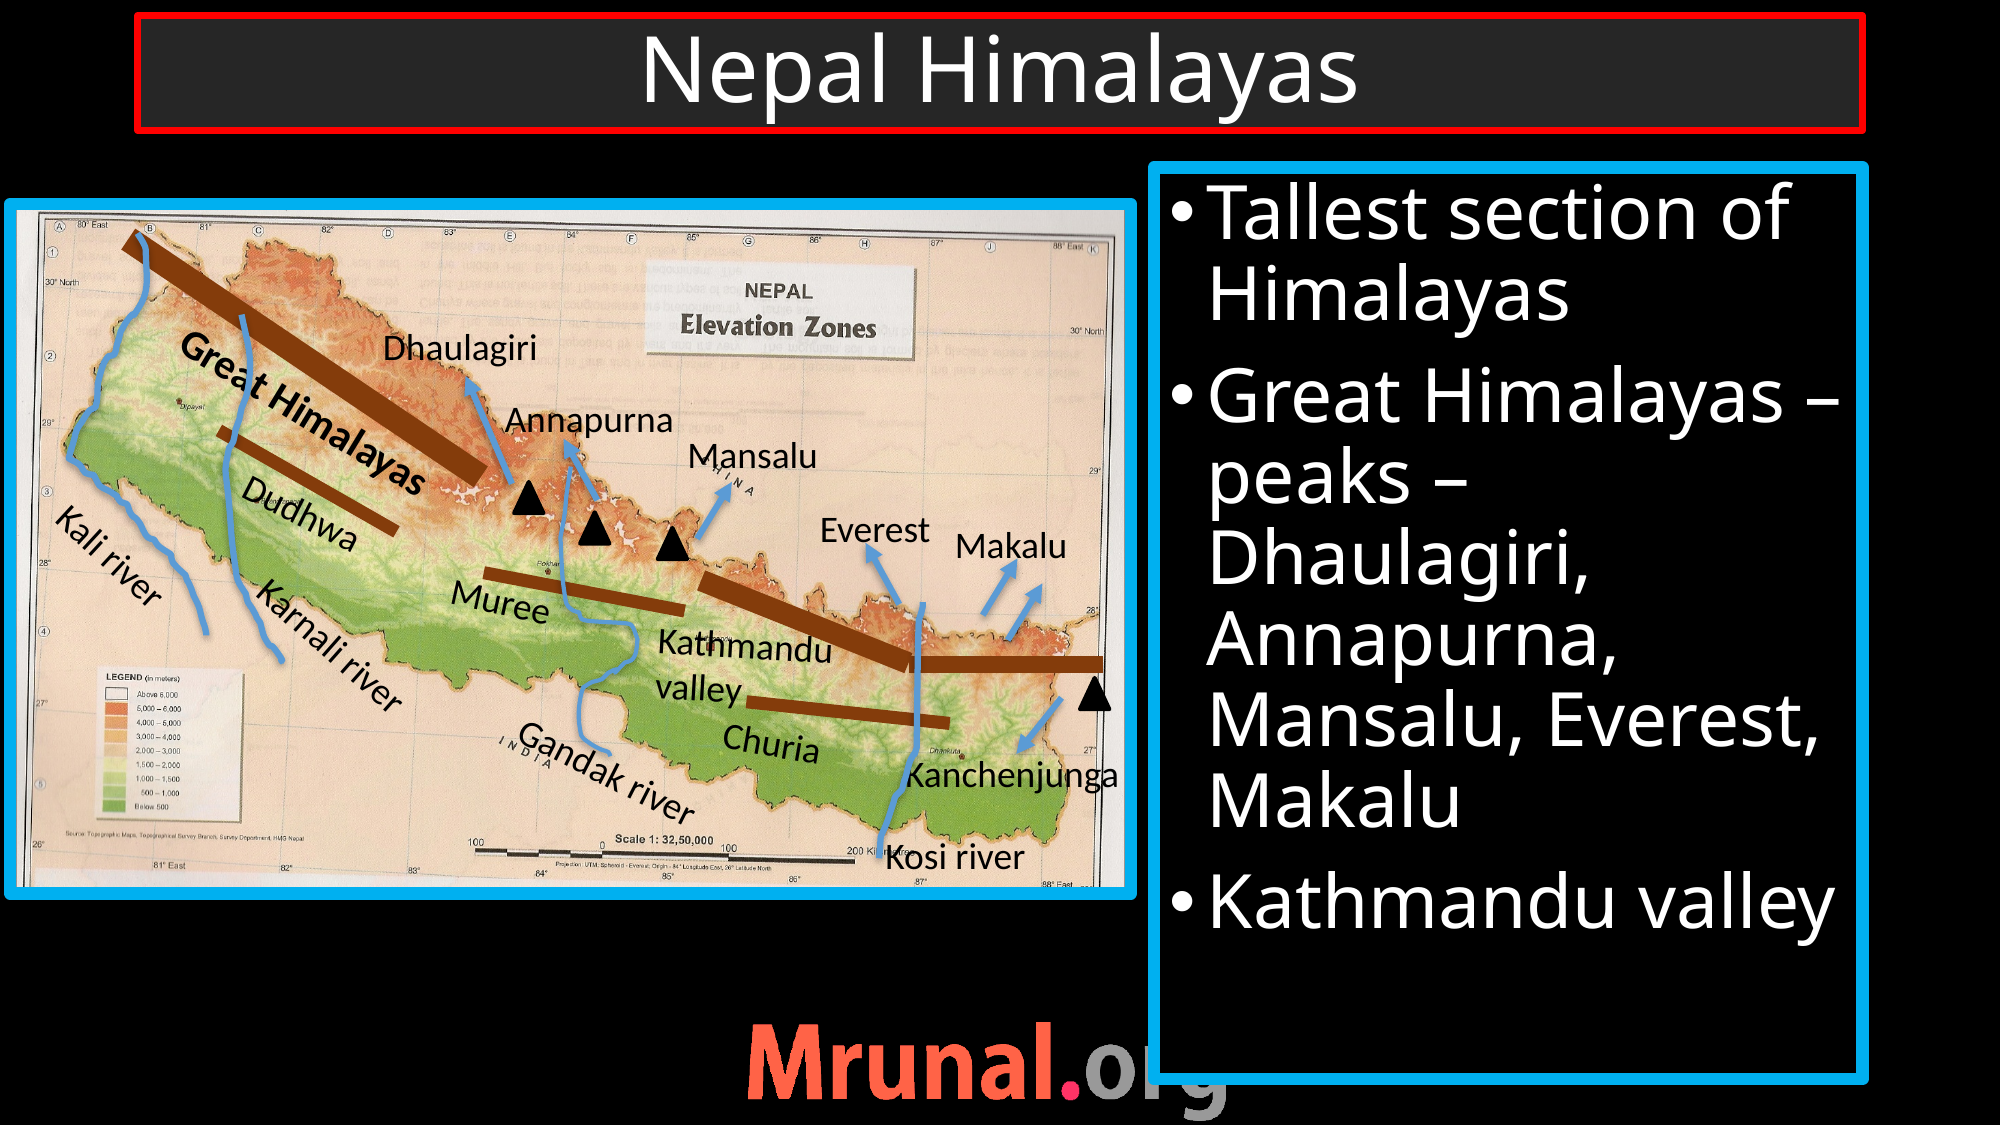

Nepal Himalayas
# Tallest section of Himalayas
Great Himalayas –peaks –Dhaulagiri, Annapurna, Mansalu, Everest, Makalu
Kathmandu valley
Dhaulagiri
Great Himalayas
Annapurna
Mansalu
Dudhwa
Everest
Makalu
Kali river
Muree
Kathmandu valley
Karnali river
Churia
Kanchenjunga
Gandak river
Kosi river